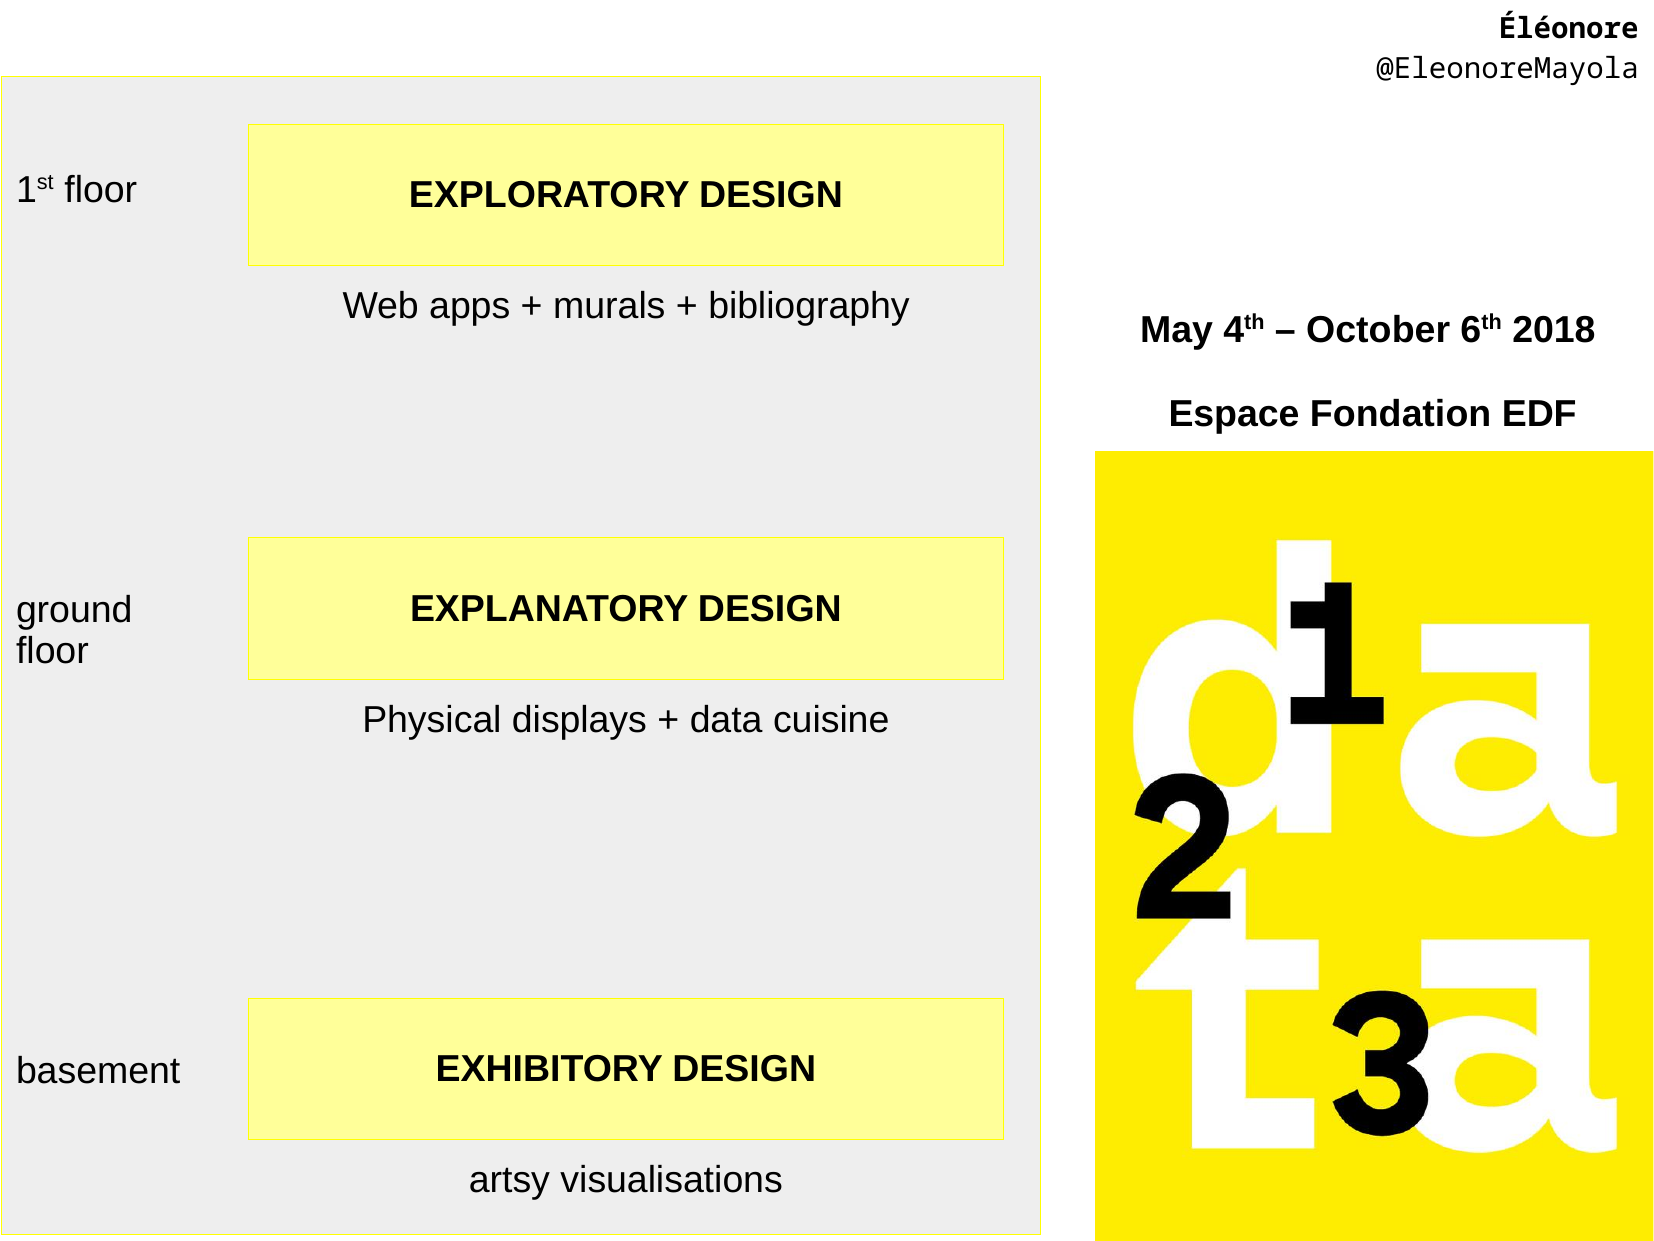

Éléonore
@EleonoreMayola
1st floor
ground
floor
basement
EXPLORATORY DESIGN
Web apps + murals + bibliography
May 4th – October 6th 2018
Espace Fondation EDF
EXPLANATORY DESIGN
Physical displays + data cuisine
EXHIBITORY DESIGN
artsy visualisations